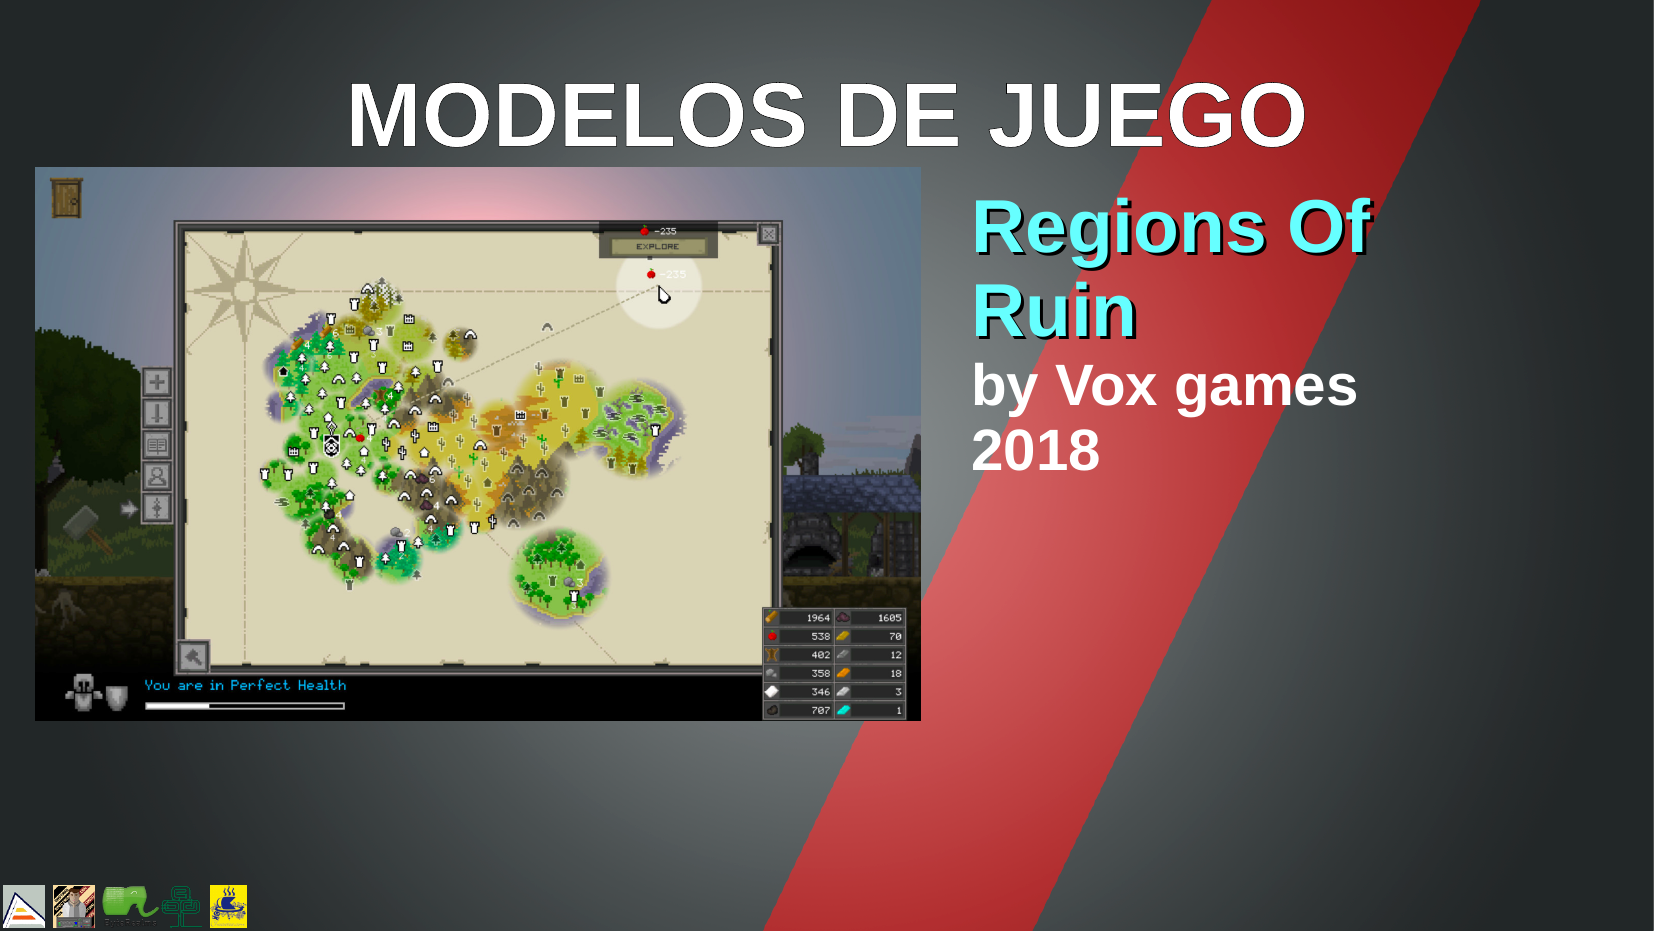

# MODELOS DE JUEGO
Regions Of Ruin
by Vox games
2018